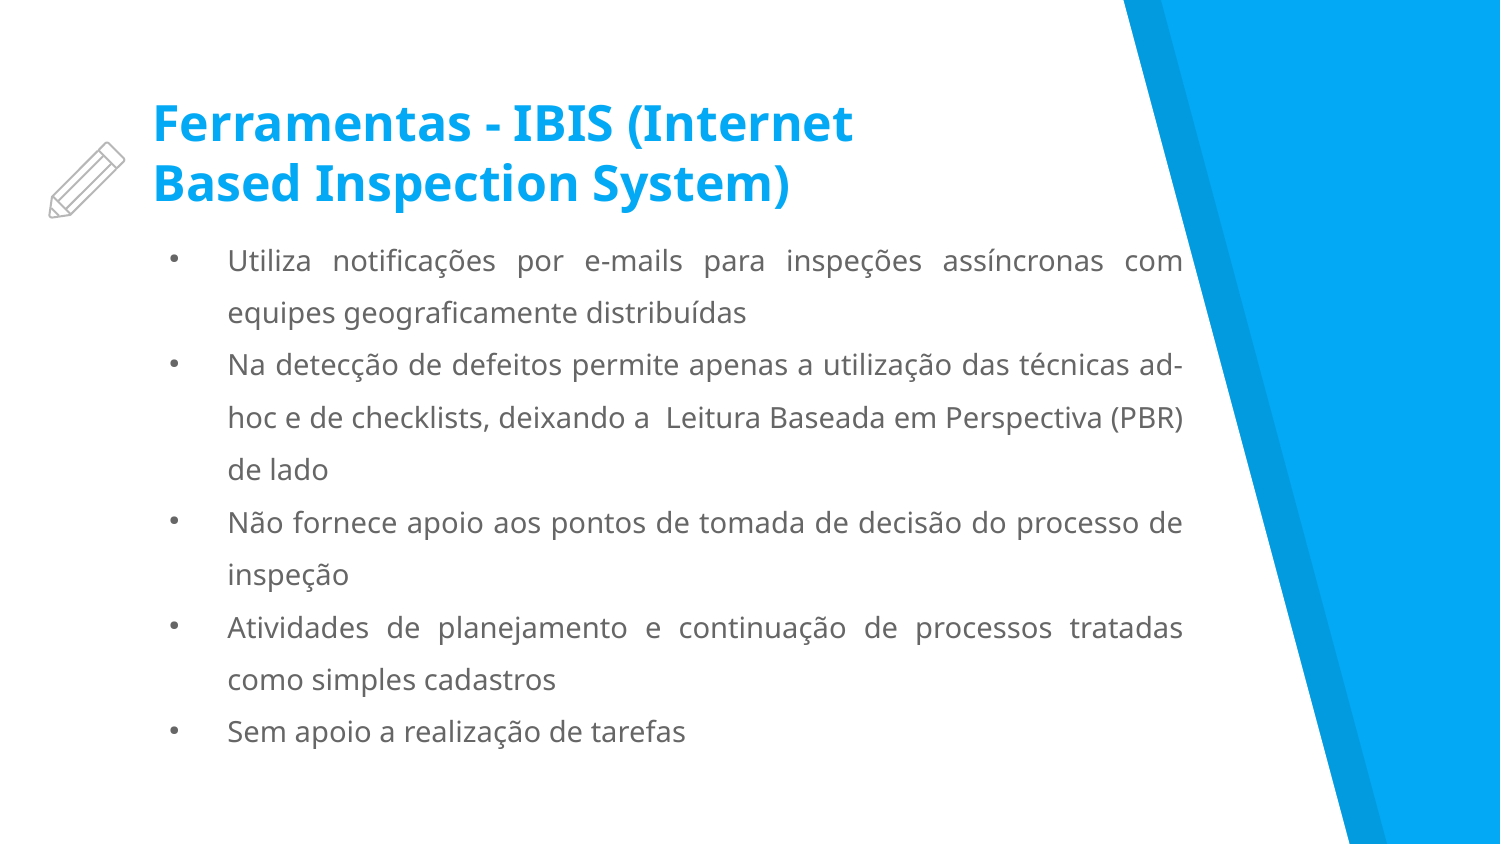

Ferramentas - IBIS (Internet Based Inspection System)
Utiliza notificações por e-mails para inspeções assíncronas com equipes geograficamente distribuídas
Na detecção de defeitos permite apenas a utilização das técnicas ad-hoc e de checklists, deixando a Leitura Baseada em Perspectiva (PBR) de lado
Não fornece apoio aos pontos de tomada de decisão do processo de inspeção
Atividades de planejamento e continuação de processos tratadas como simples cadastros
Sem apoio a realização de tarefas